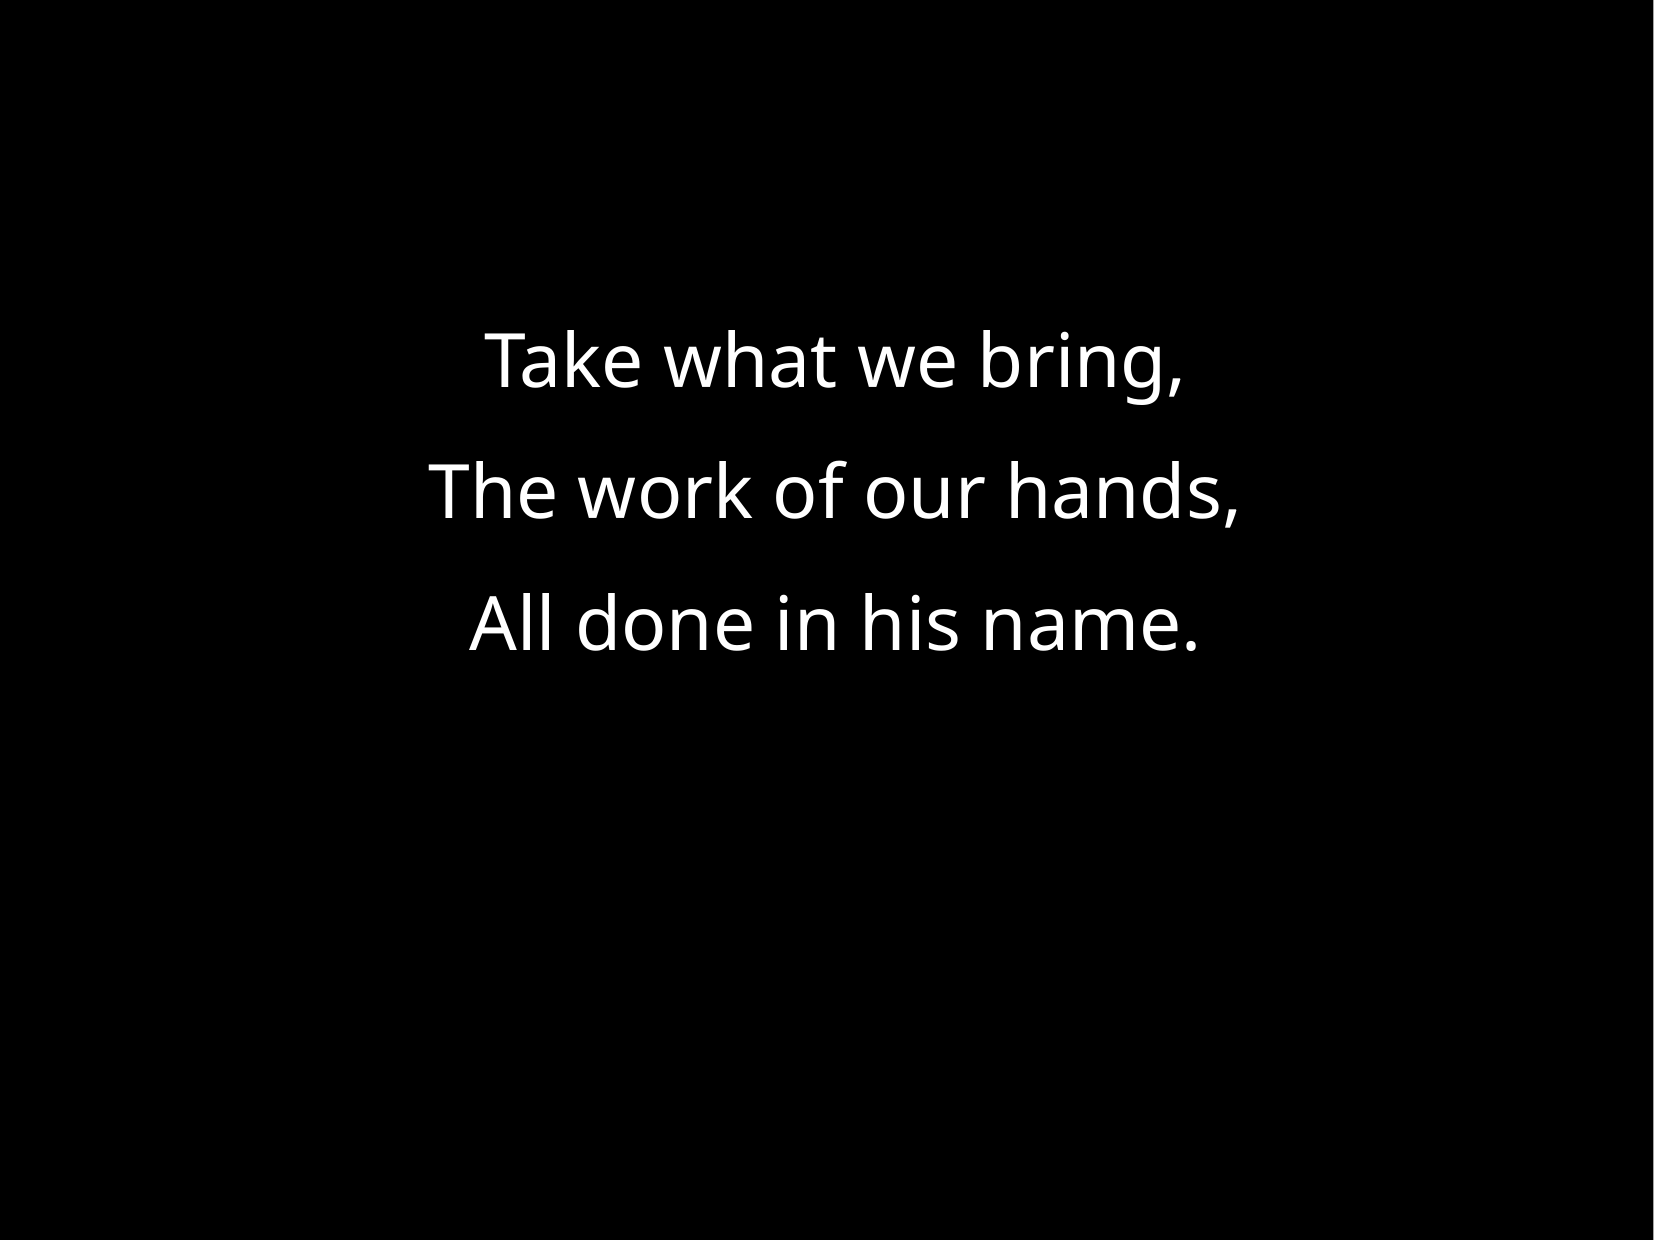

#
Take what we bring,
The work of our hands,
All done in his name.